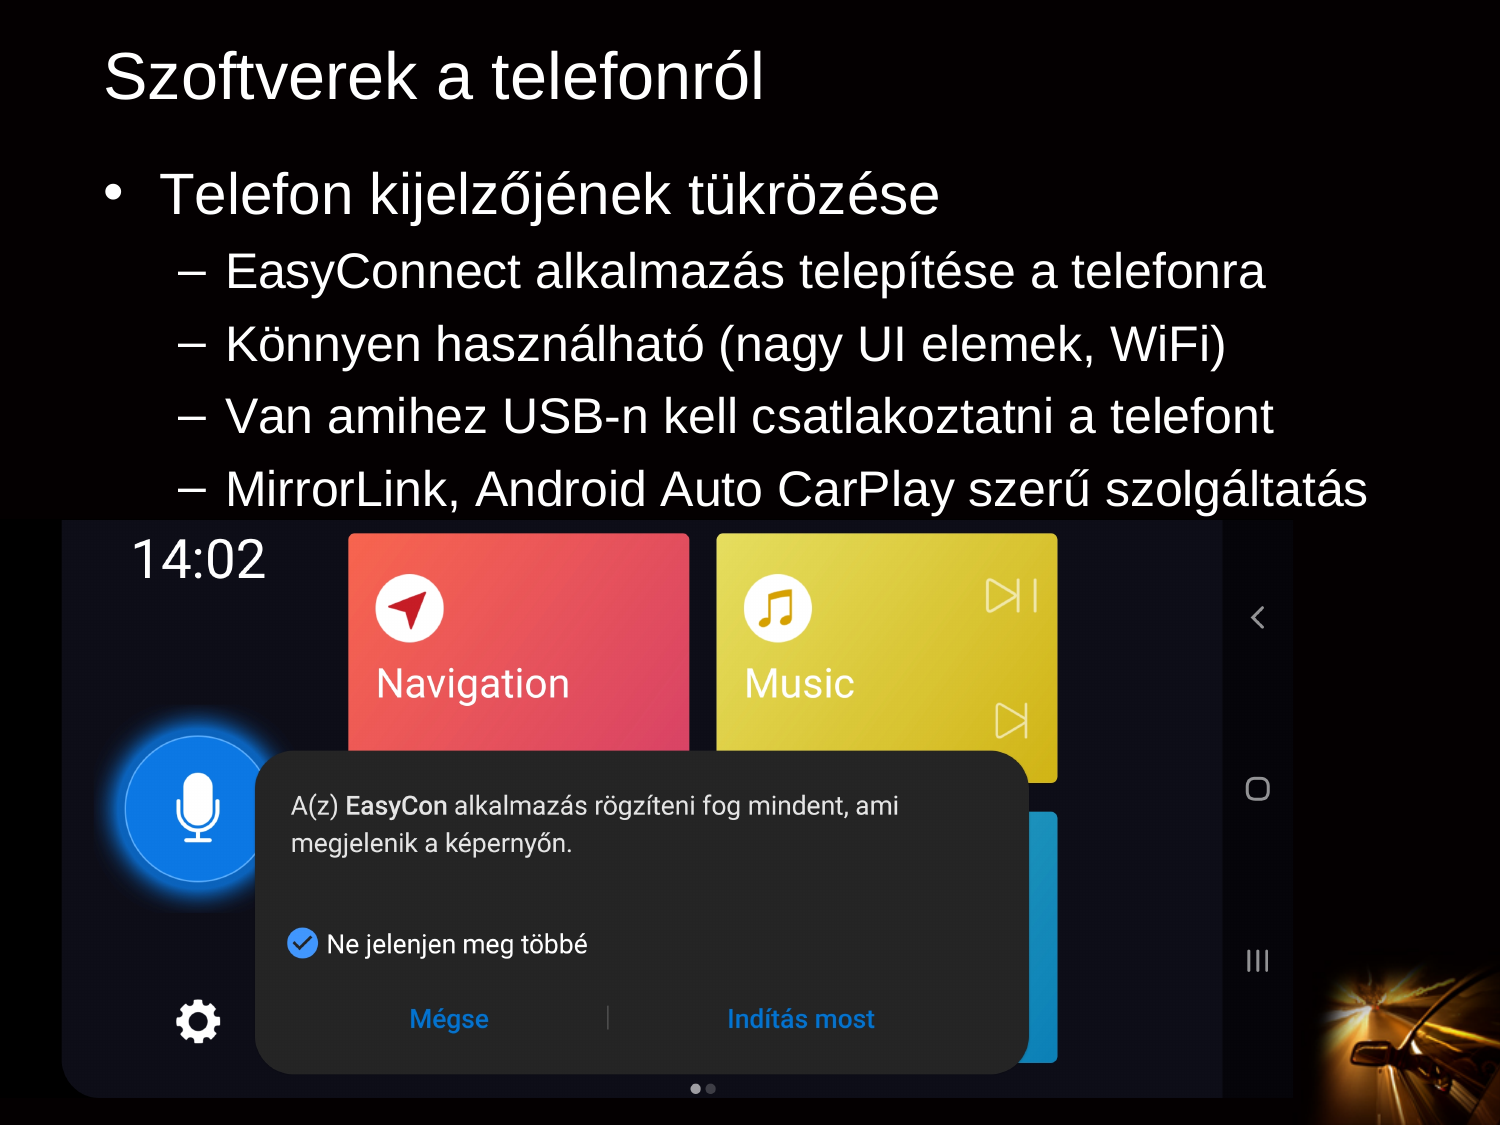

# Szoftverek a telefonról
Telefon kijelzőjének tükrözése
EasyConnect alkalmazás telepítése a telefonra
Könnyen használható (nagy UI elemek, WiFi)
Van amihez USB-n kell csatlakoztatni a telefont
MirrorLink, Android Auto CarPlay szerű szolgáltatás